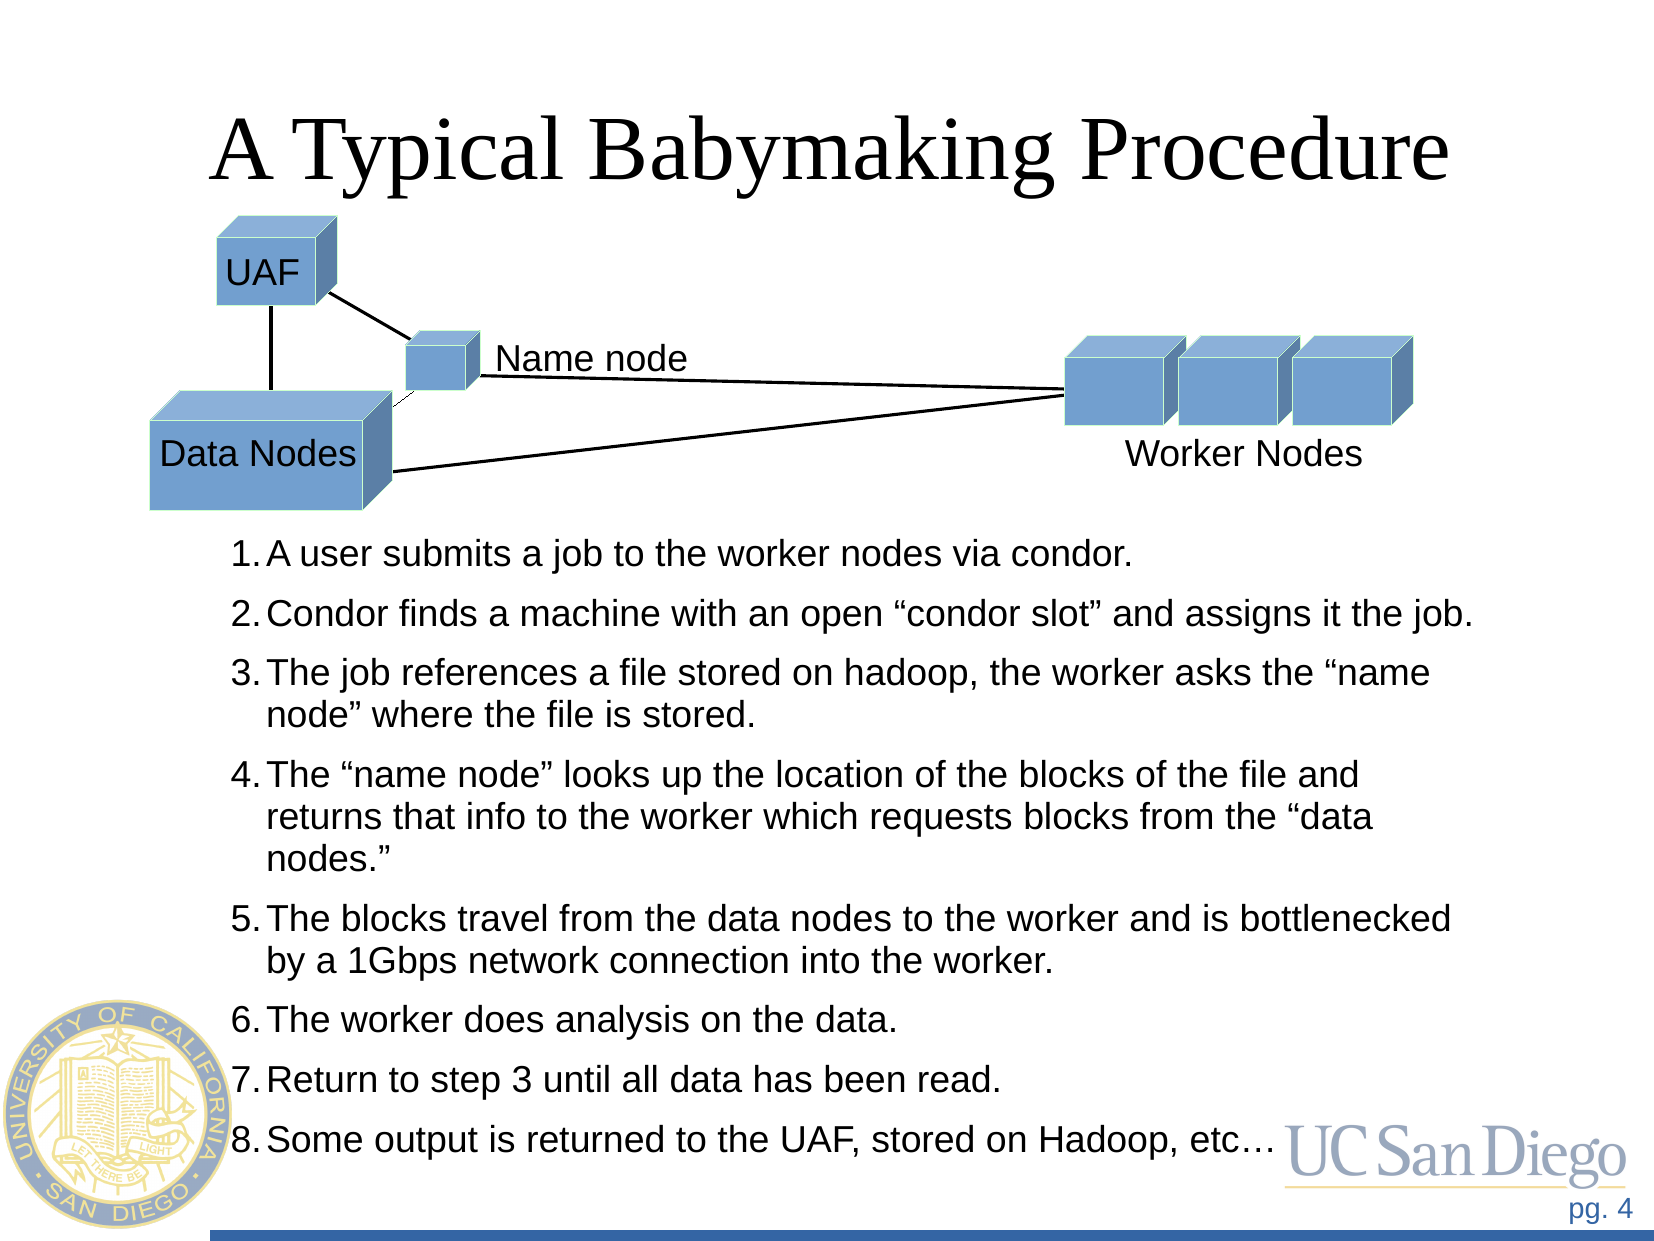

# A Typical Babymaking Procedure
UAF
Name node
Data Nodes
Worker Nodes
A user submits a job to the worker nodes via condor.
Condor finds a machine with an open “condor slot” and assigns it the job.
The job references a file stored on hadoop, the worker asks the “name node” where the file is stored.
The “name node” looks up the location of the blocks of the file and returns that info to the worker which requests blocks from the “data nodes.”
The blocks travel from the data nodes to the worker and is bottlenecked by a 1Gbps network connection into the worker.
The worker does analysis on the data.
Return to step 3 until all data has been read.
Some output is returned to the UAF, stored on Hadoop, etc…